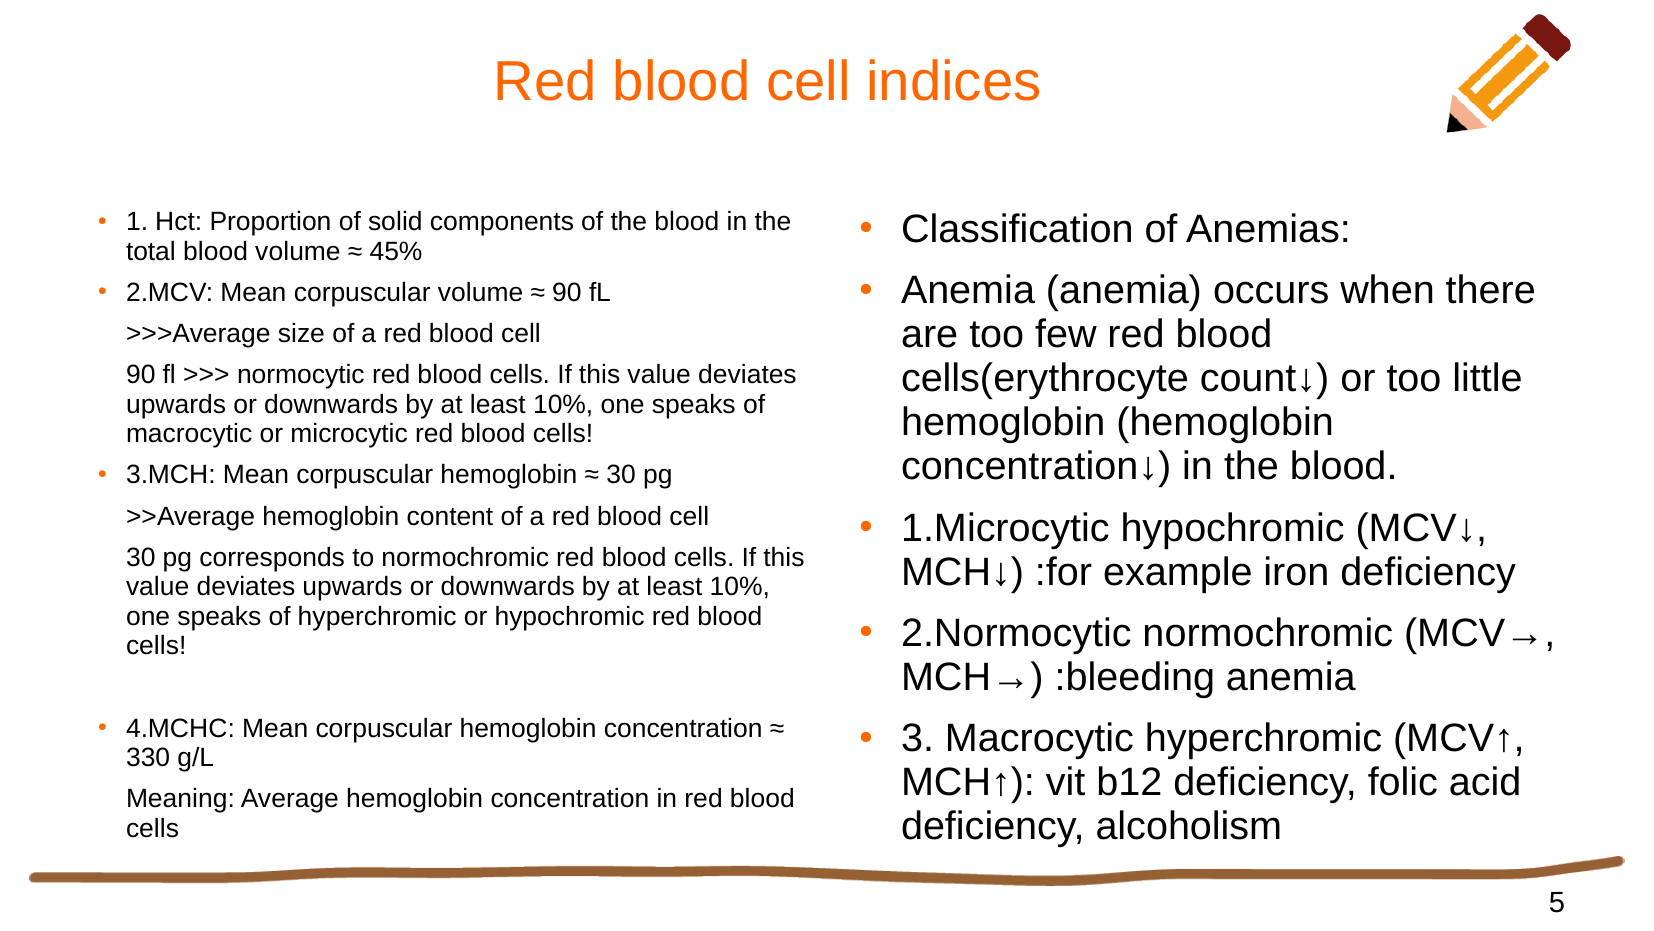

# Red blood cell indices
1. Hct: Proportion of solid components of the blood in the total blood volume ≈ 45%
2.MCV: Mean corpuscular volume ≈ 90 fL
>>>Average size of a red blood cell
90 fl >>> normocytic red blood cells. If this value deviates upwards or downwards by at least 10%, one speaks of macrocytic or microcytic red blood cells!
3.MCH: Mean corpuscular hemoglobin ≈ 30 pg
>>Average hemoglobin content of a red blood cell
30 pg corresponds to normochromic red blood cells. If this value deviates upwards or downwards by at least 10%, one speaks of hyperchromic or hypochromic red blood cells!
4.MCHC: Mean corpuscular hemoglobin concentration ≈ 330 g/L
Meaning: Average hemoglobin concentration in red blood cells
Classification of Anemias:
Anemia (anemia) occurs when there are too few red blood cells(erythrocyte count↓) or too little hemoglobin (hemoglobin concentration↓) in the blood.
1.Microcytic hypochromic (MCV↓, MCH↓) :for example iron deficiency
2.Normocytic normochromic (MCV→, MCH→) :bleeding anemia
3. Macrocytic hyperchromic (MCV↑, MCH↑): vit b12 deficiency, folic acid deficiency, alcoholism
5